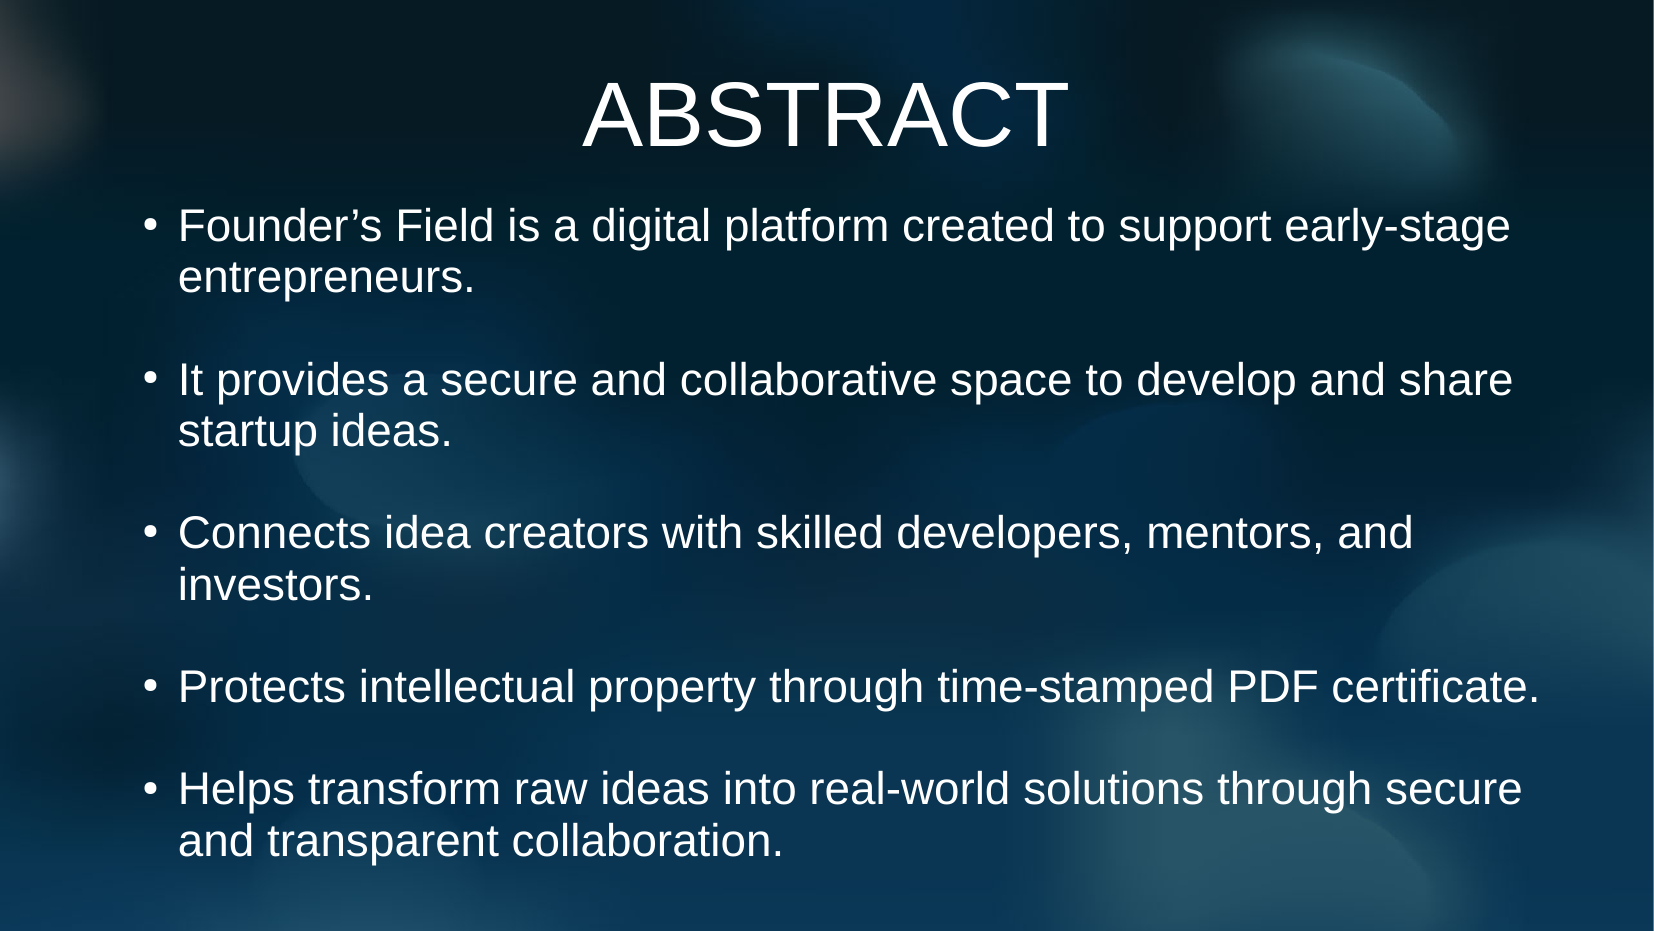

# ABSTRACT
Founder’s Field is a digital platform created to support early-stage entrepreneurs.
It provides a secure and collaborative space to develop and share startup ideas.
Connects idea creators with skilled developers, mentors, and investors.
Protects intellectual property through time-stamped PDF certificate.
Helps transform raw ideas into real-world solutions through secure and transparent collaboration.